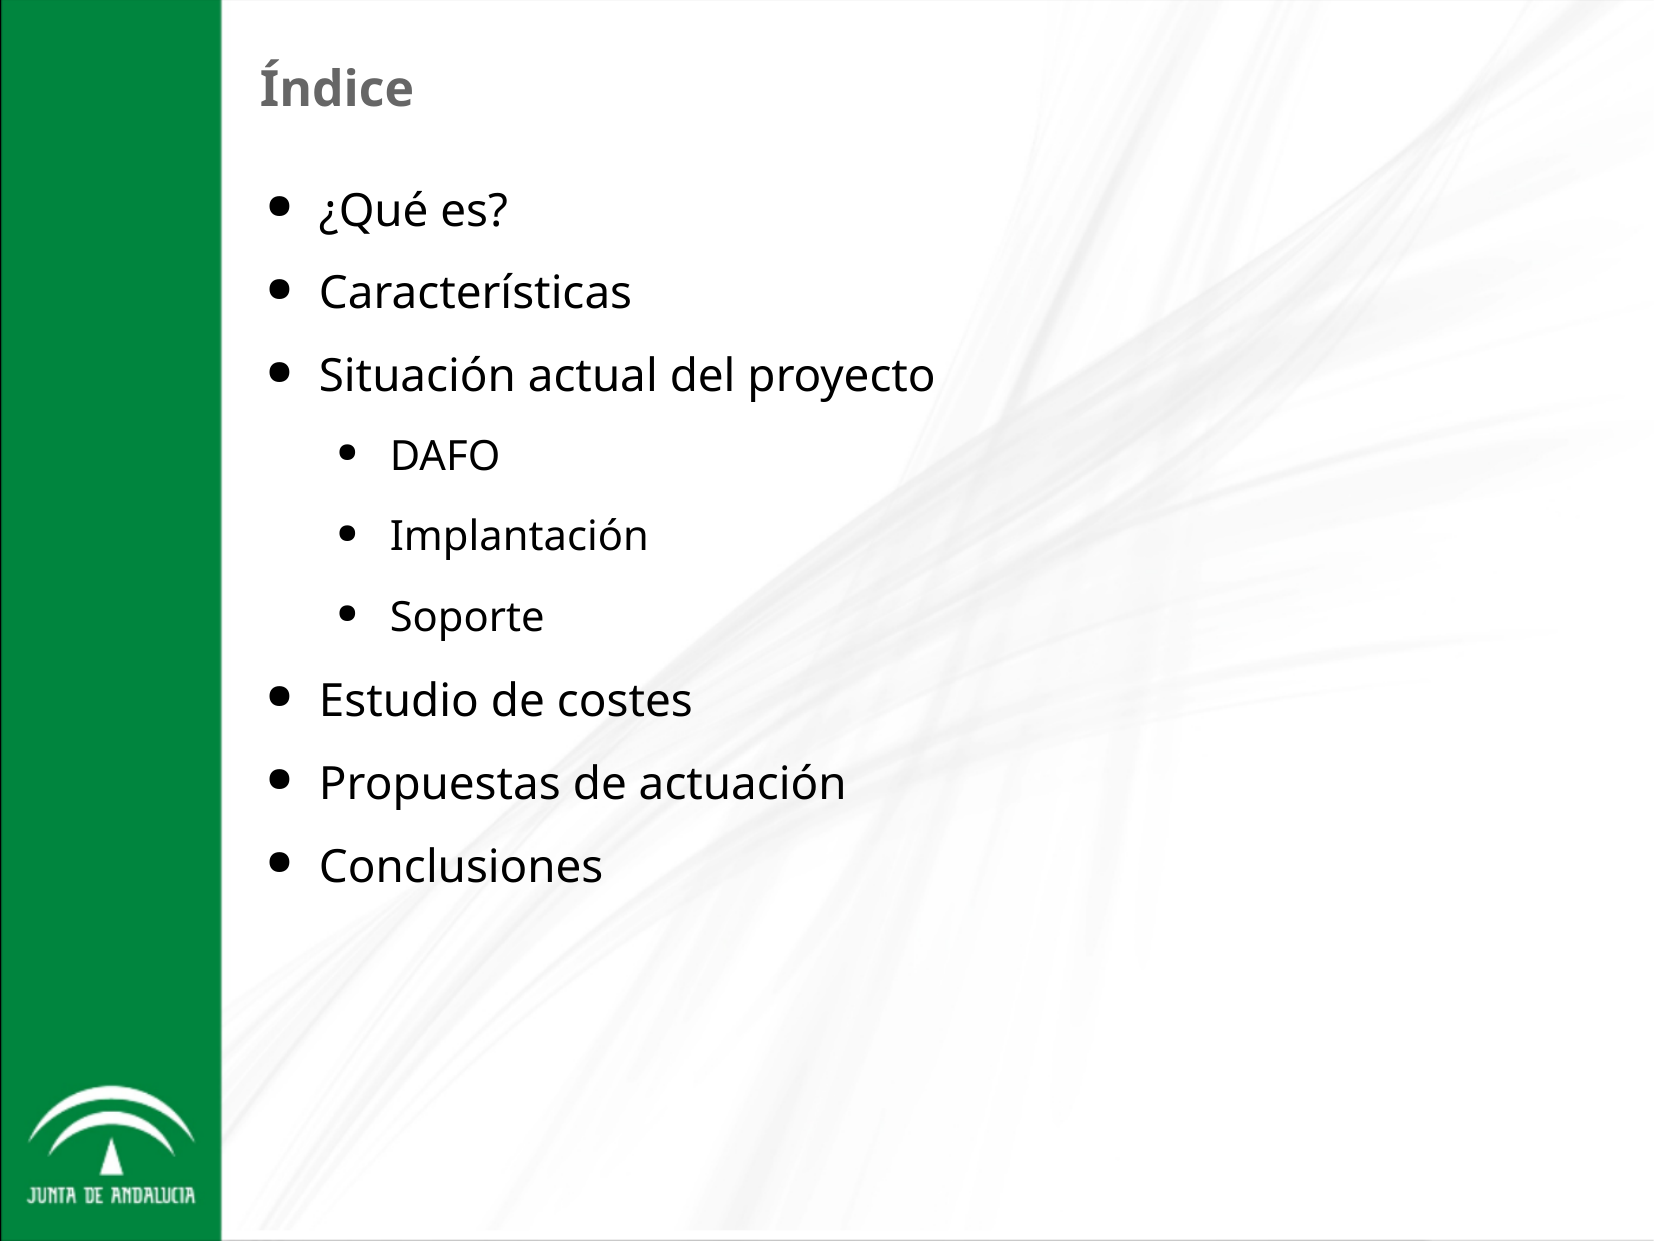

# Índice
¿Qué es?
Características
Situación actual del proyecto
DAFO
Implantación
Soporte
Estudio de costes
Propuestas de actuación
Conclusiones